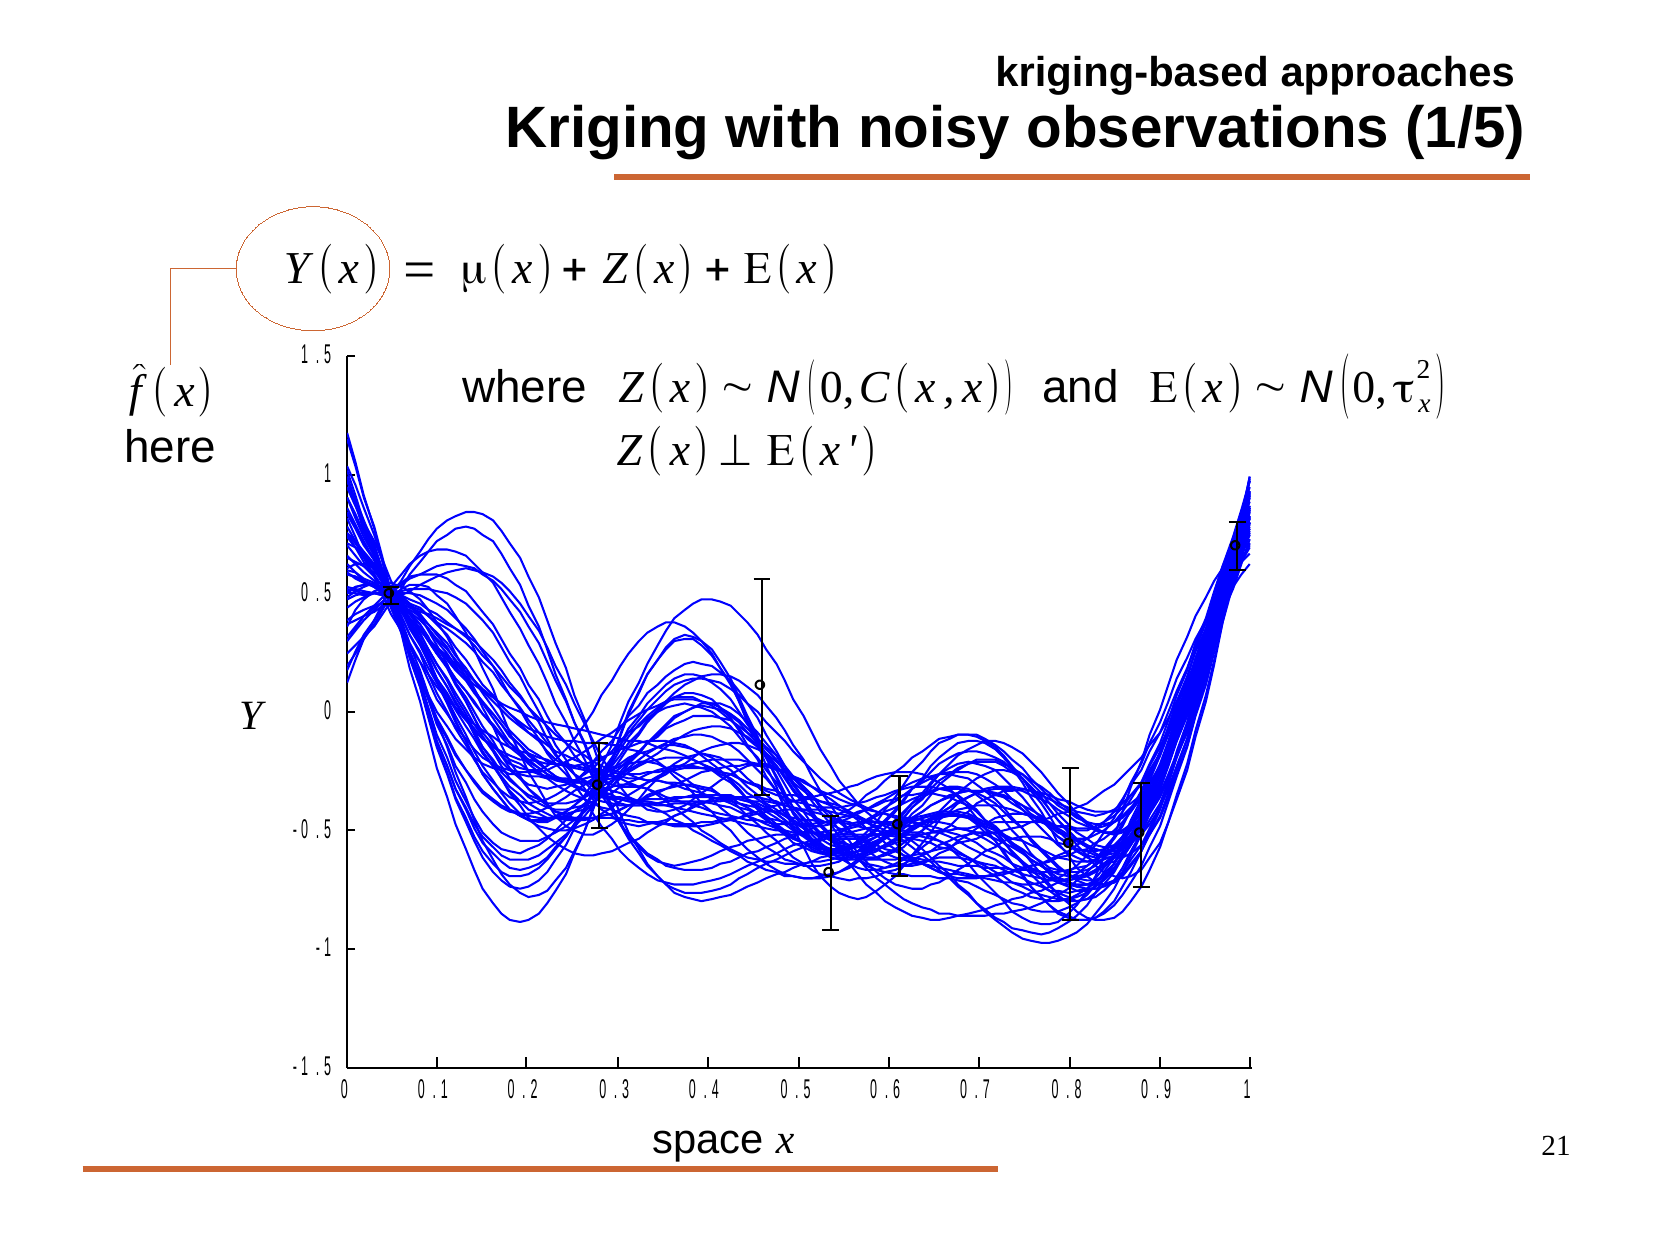

kriging-based approaches
Kriging with noisy observations (1/5)
Y
space x
21